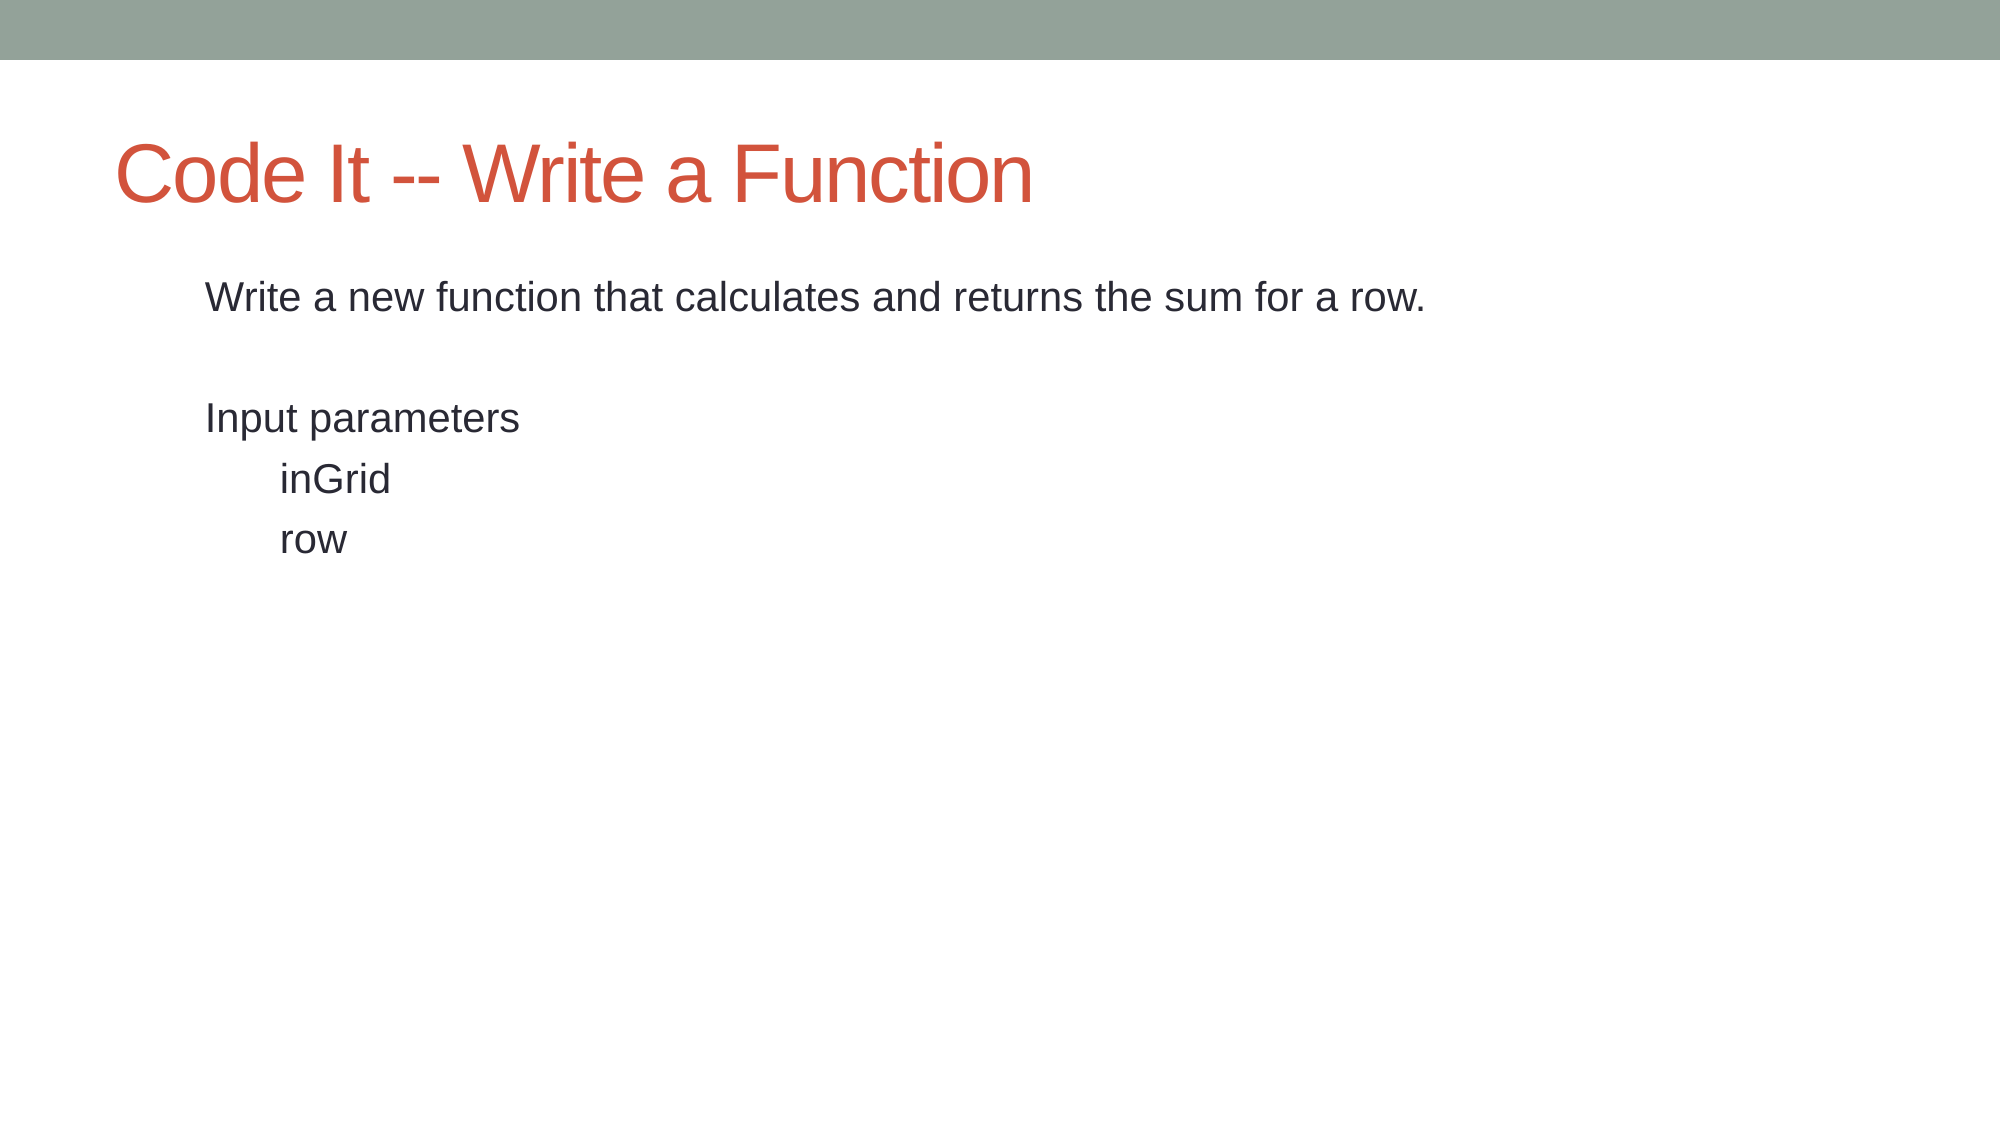

# Code It -- Write a Function
Write a new function that calculates and returns the sum for a row.
Input parameters
	inGrid
	row